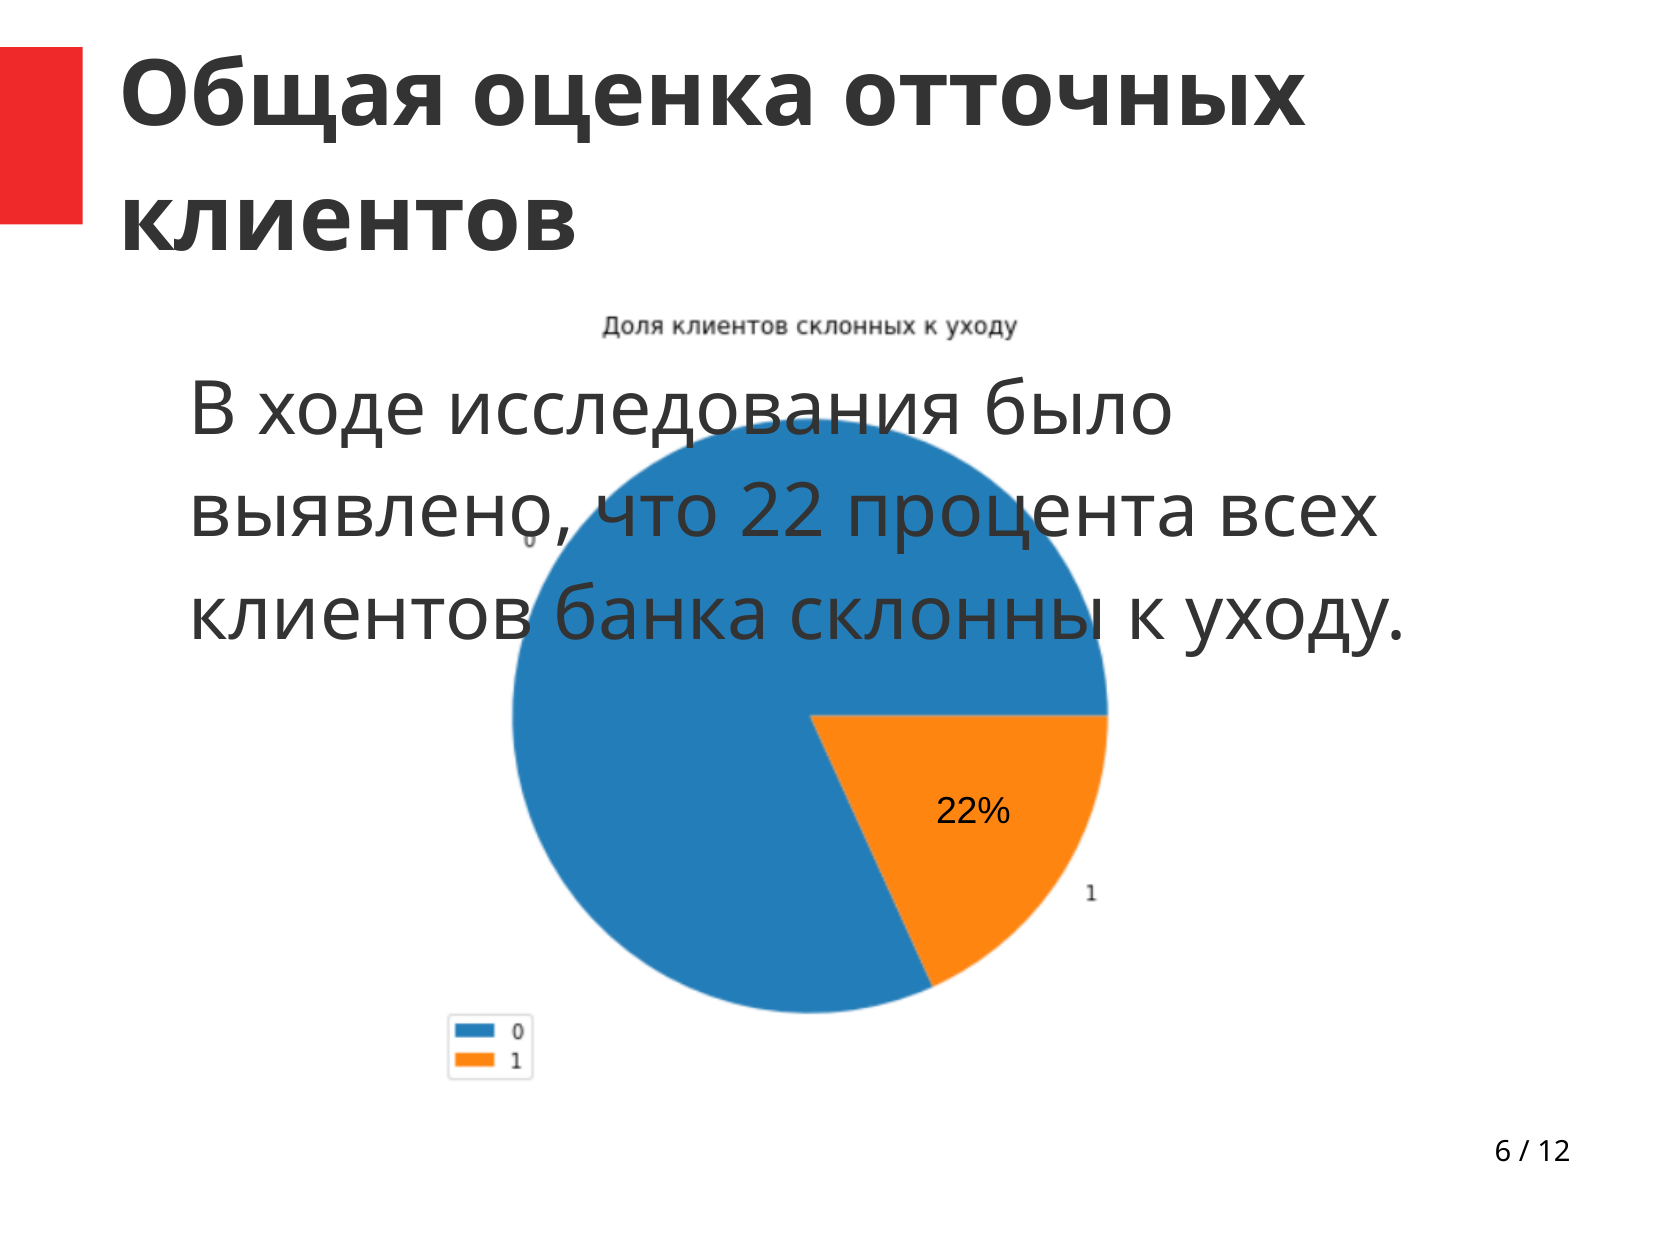

# Общая оценка отточных клиентов
В ходе исследования было выявлено, что 22 процента всех клиентов банка склонны к уходу.
22%
6